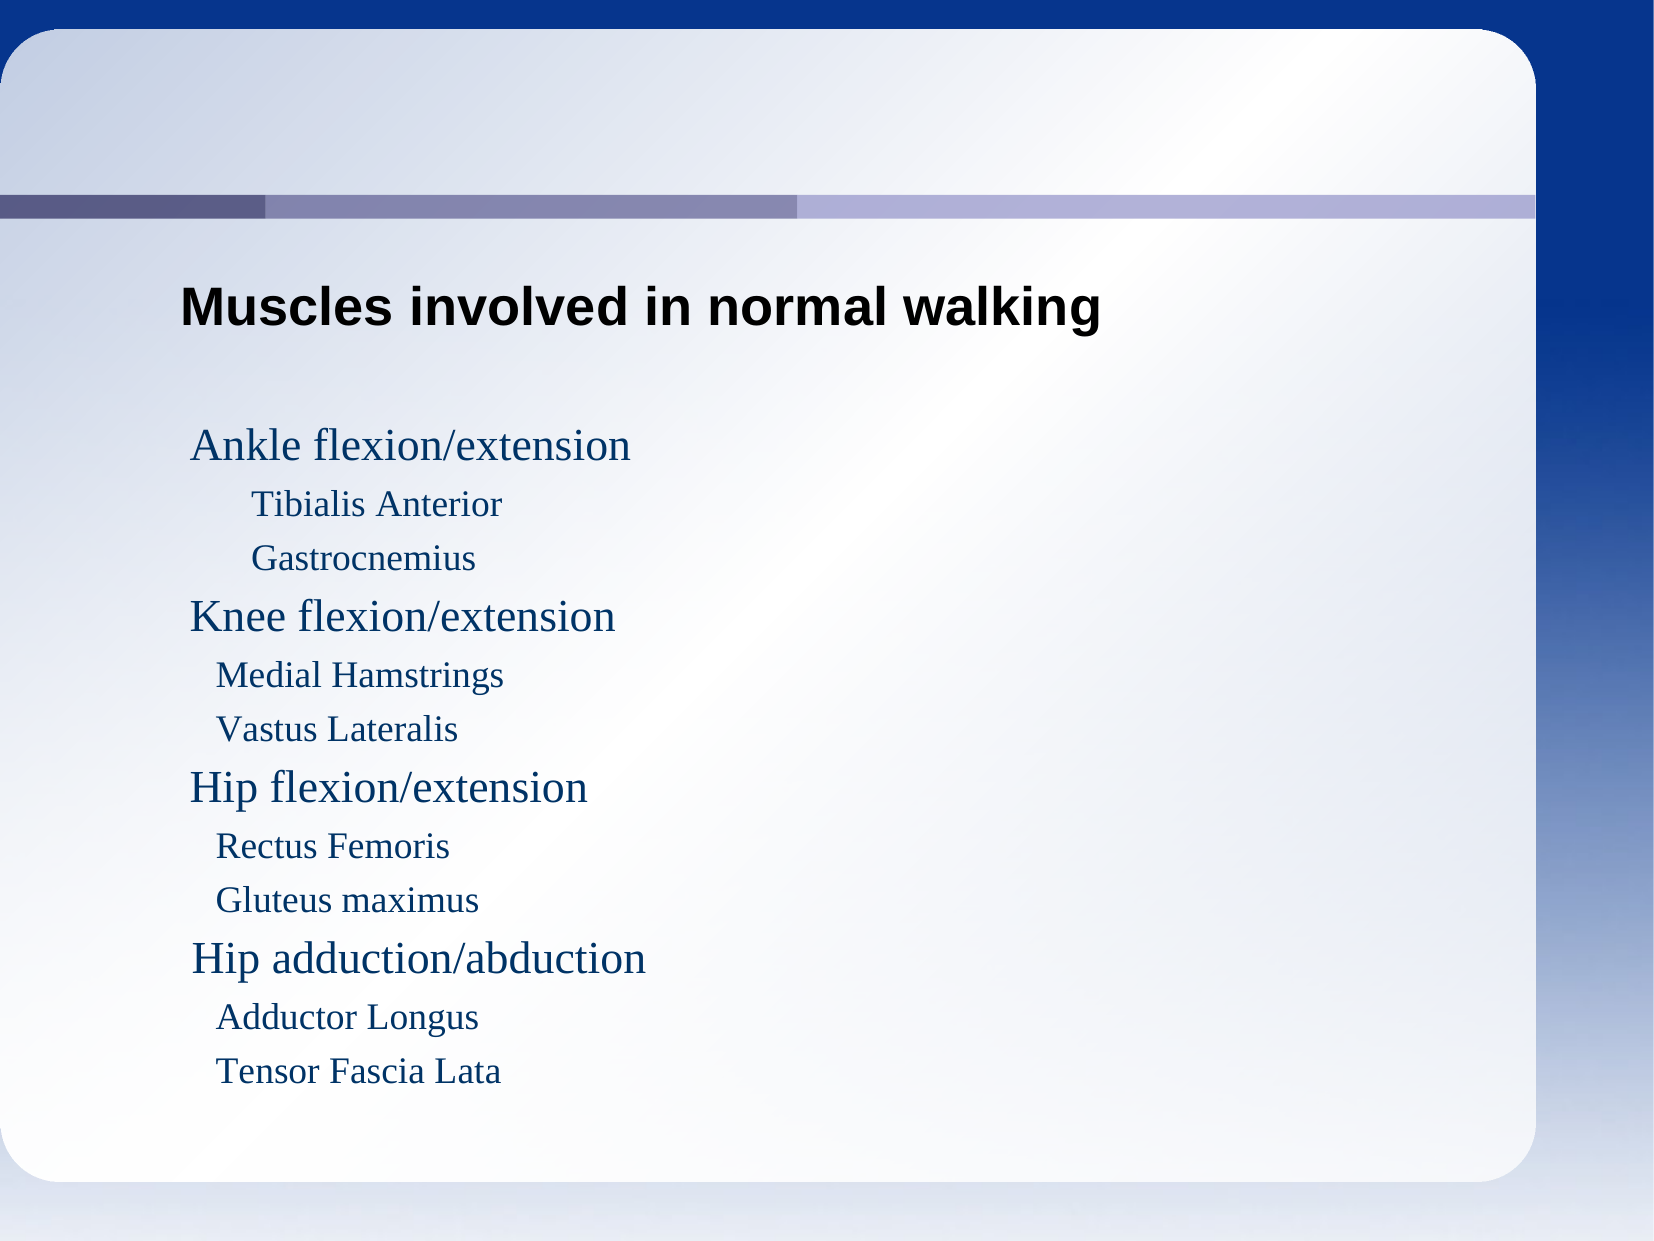

# Muscles involved in normal walking
 Ankle flexion/extension
Tibialis Anterior
Gastrocnemius
 Knee flexion/extension
Medial Hamstrings
Vastus Lateralis
 Hip flexion/extension
Rectus Femoris
Gluteus maximus
 Hip adduction/abduction
Adductor Longus
Tensor Fascia Lata